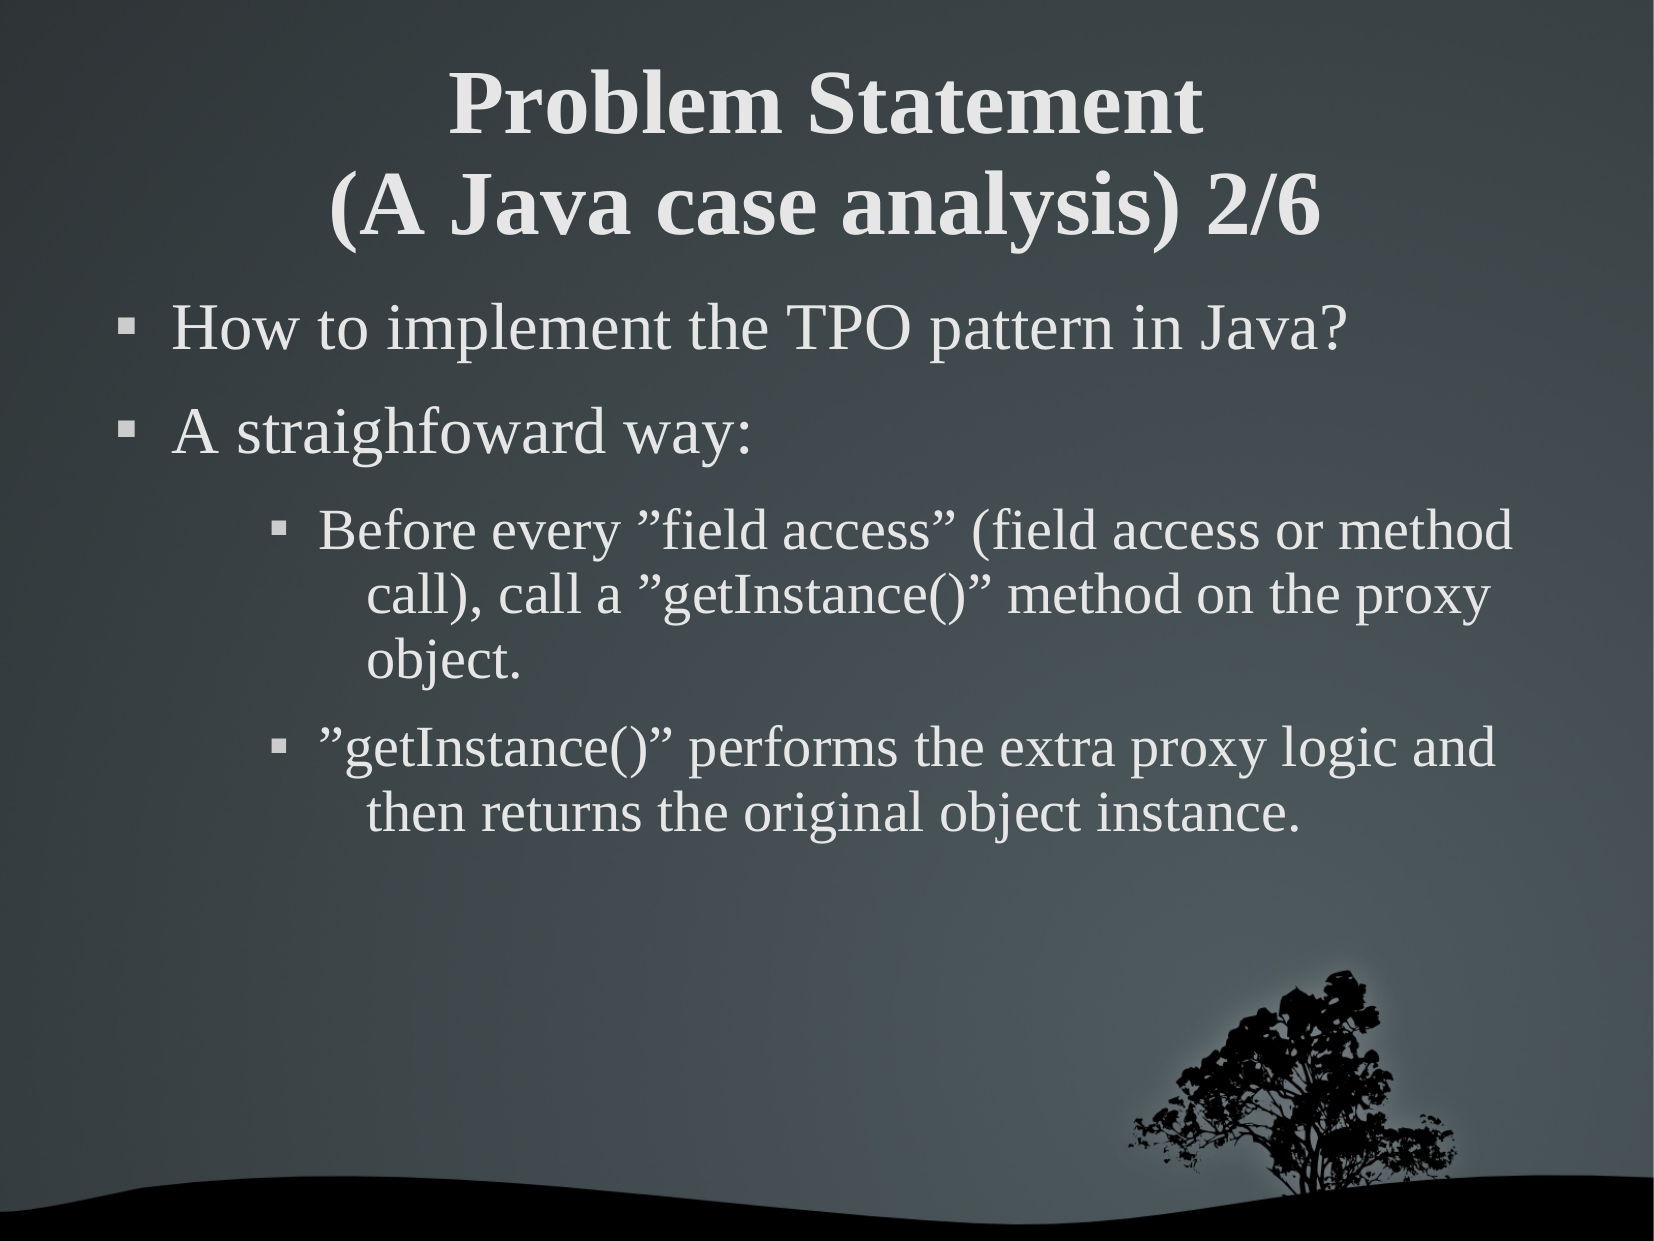

# Problem Statement (A Java case analysis) 2/6
How to implement the TPO pattern in Java?
A straighfoward way:
Before every ”field access” (field access or method call), call a ”getInstance()” method on the proxy object.
”getInstance()” performs the extra proxy logic and then returns the original object instance.